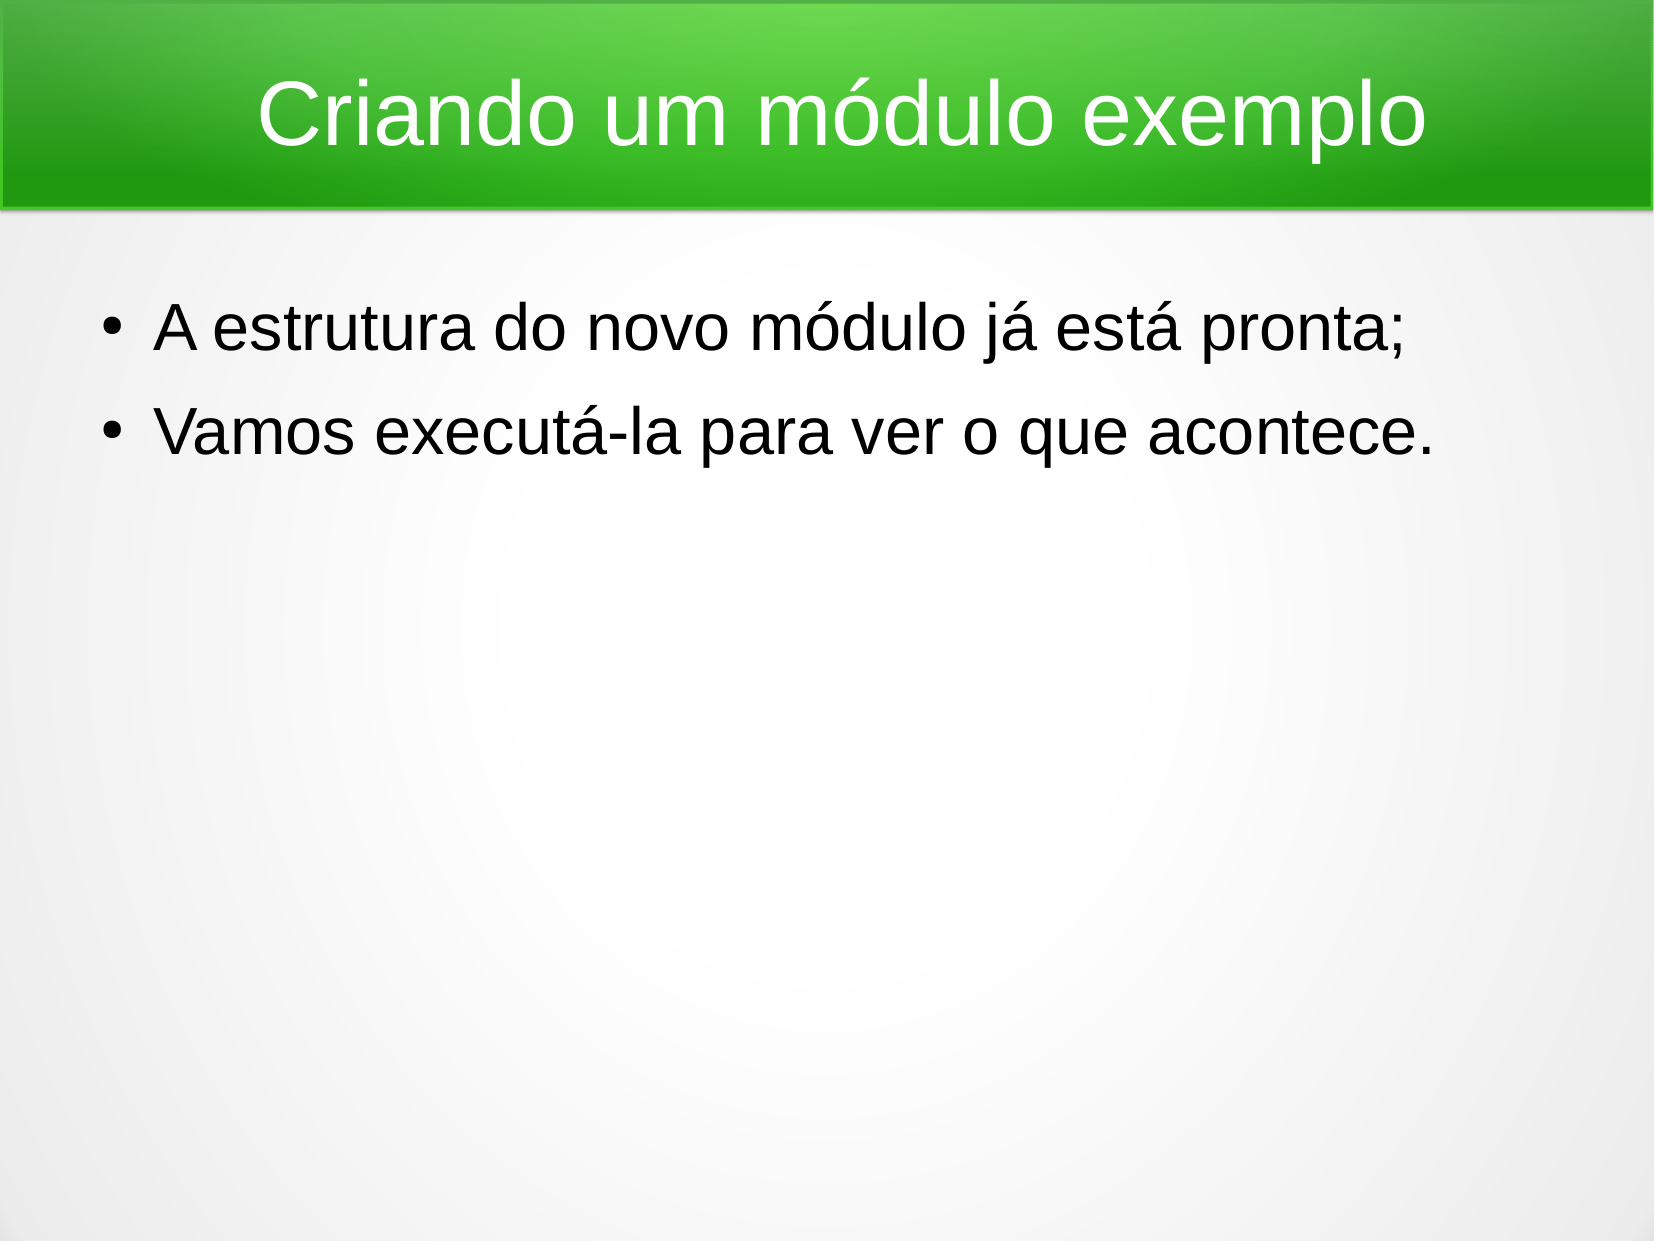

# Criando um módulo exemplo
A estrutura do novo módulo já está pronta;
Vamos executá-la para ver o que acontece.